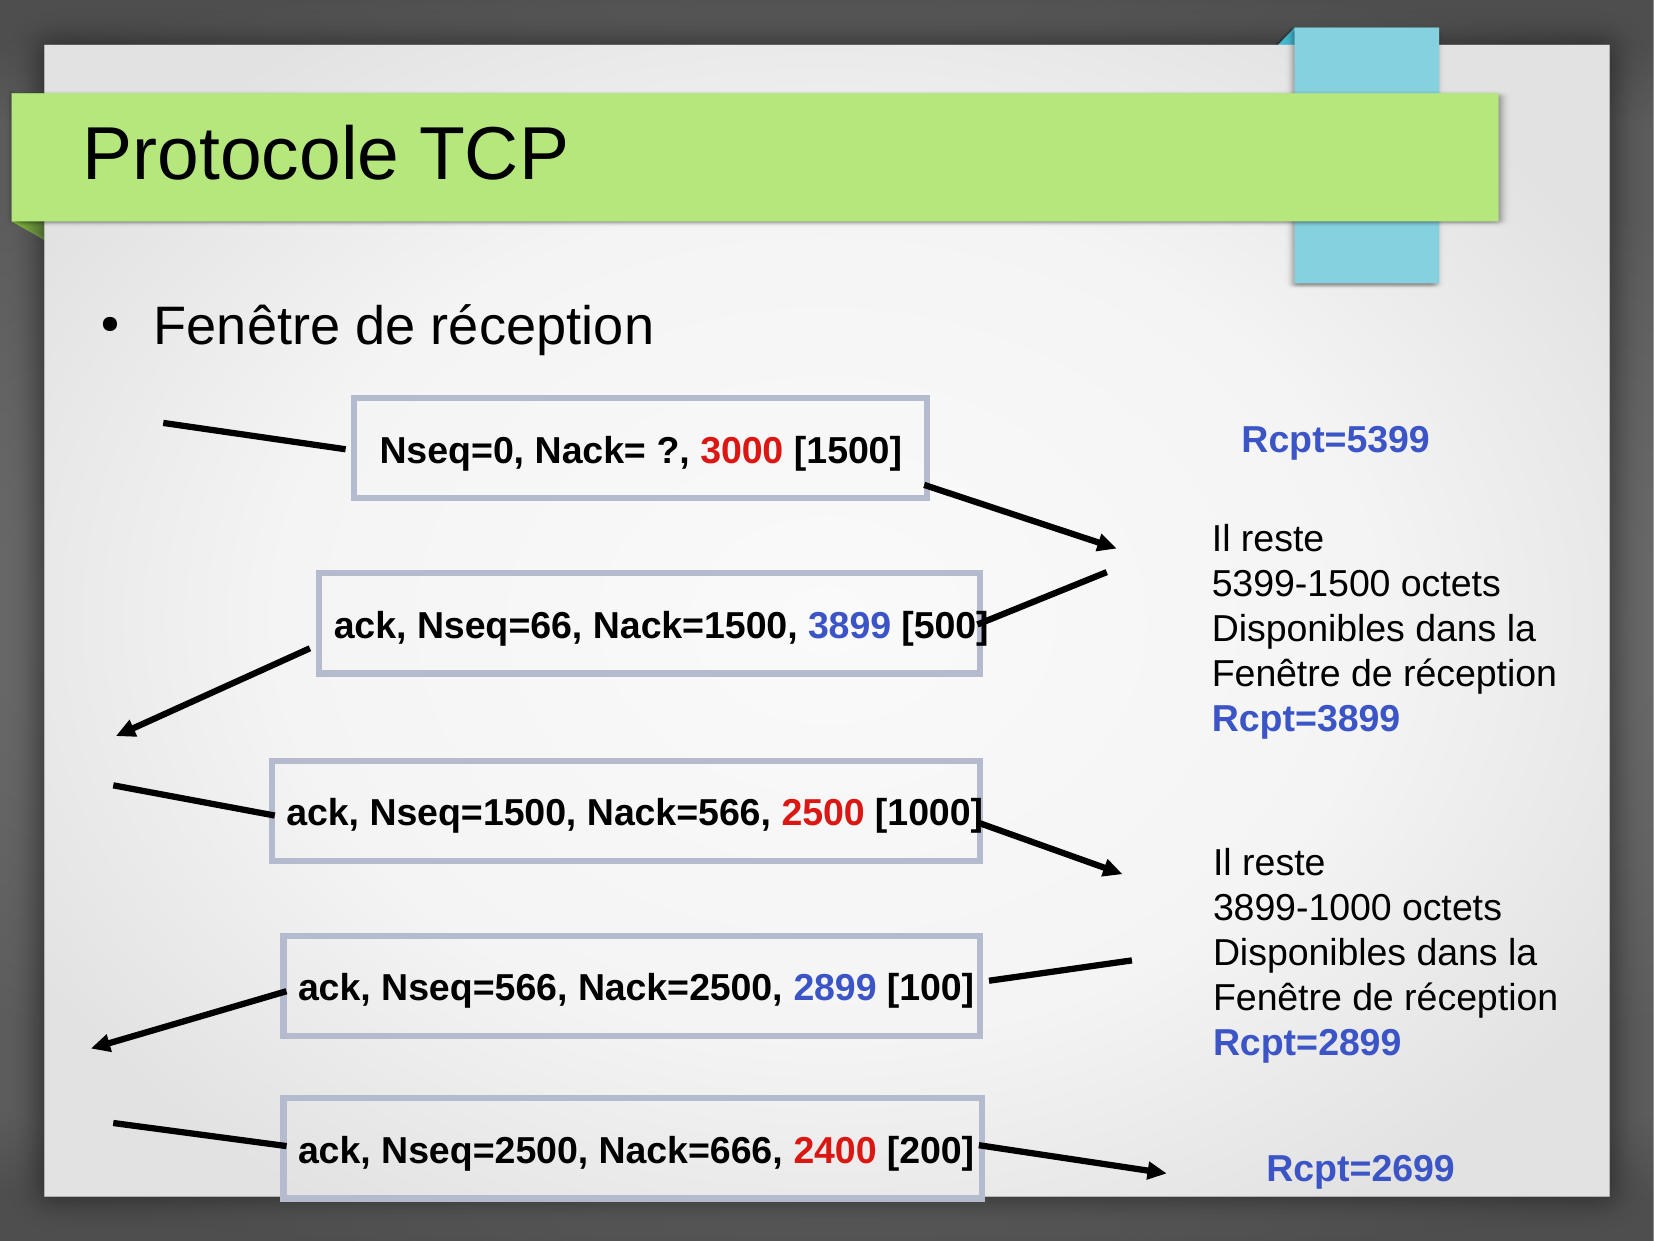

# Protocole TCP
Fenêtre de réception
Nseq=0, Nack= ?, 3000 [1500]
Rcpt=5399
Il reste
5399-1500 octets
Disponibles dans la
Fenêtre de réception
Rcpt=3899
ack, Nseq=66, Nack=1500, 3899 [500]
ack, Nseq=1500, Nack=566, 2500 [1000]
Il reste
3899-1000 octets
Disponibles dans la
Fenêtre de réception
Rcpt=2899
ack, Nseq=566, Nack=2500, 2899 [100]
ack, Nseq=2500, Nack=666, 2400 [200]
Rcpt=2699